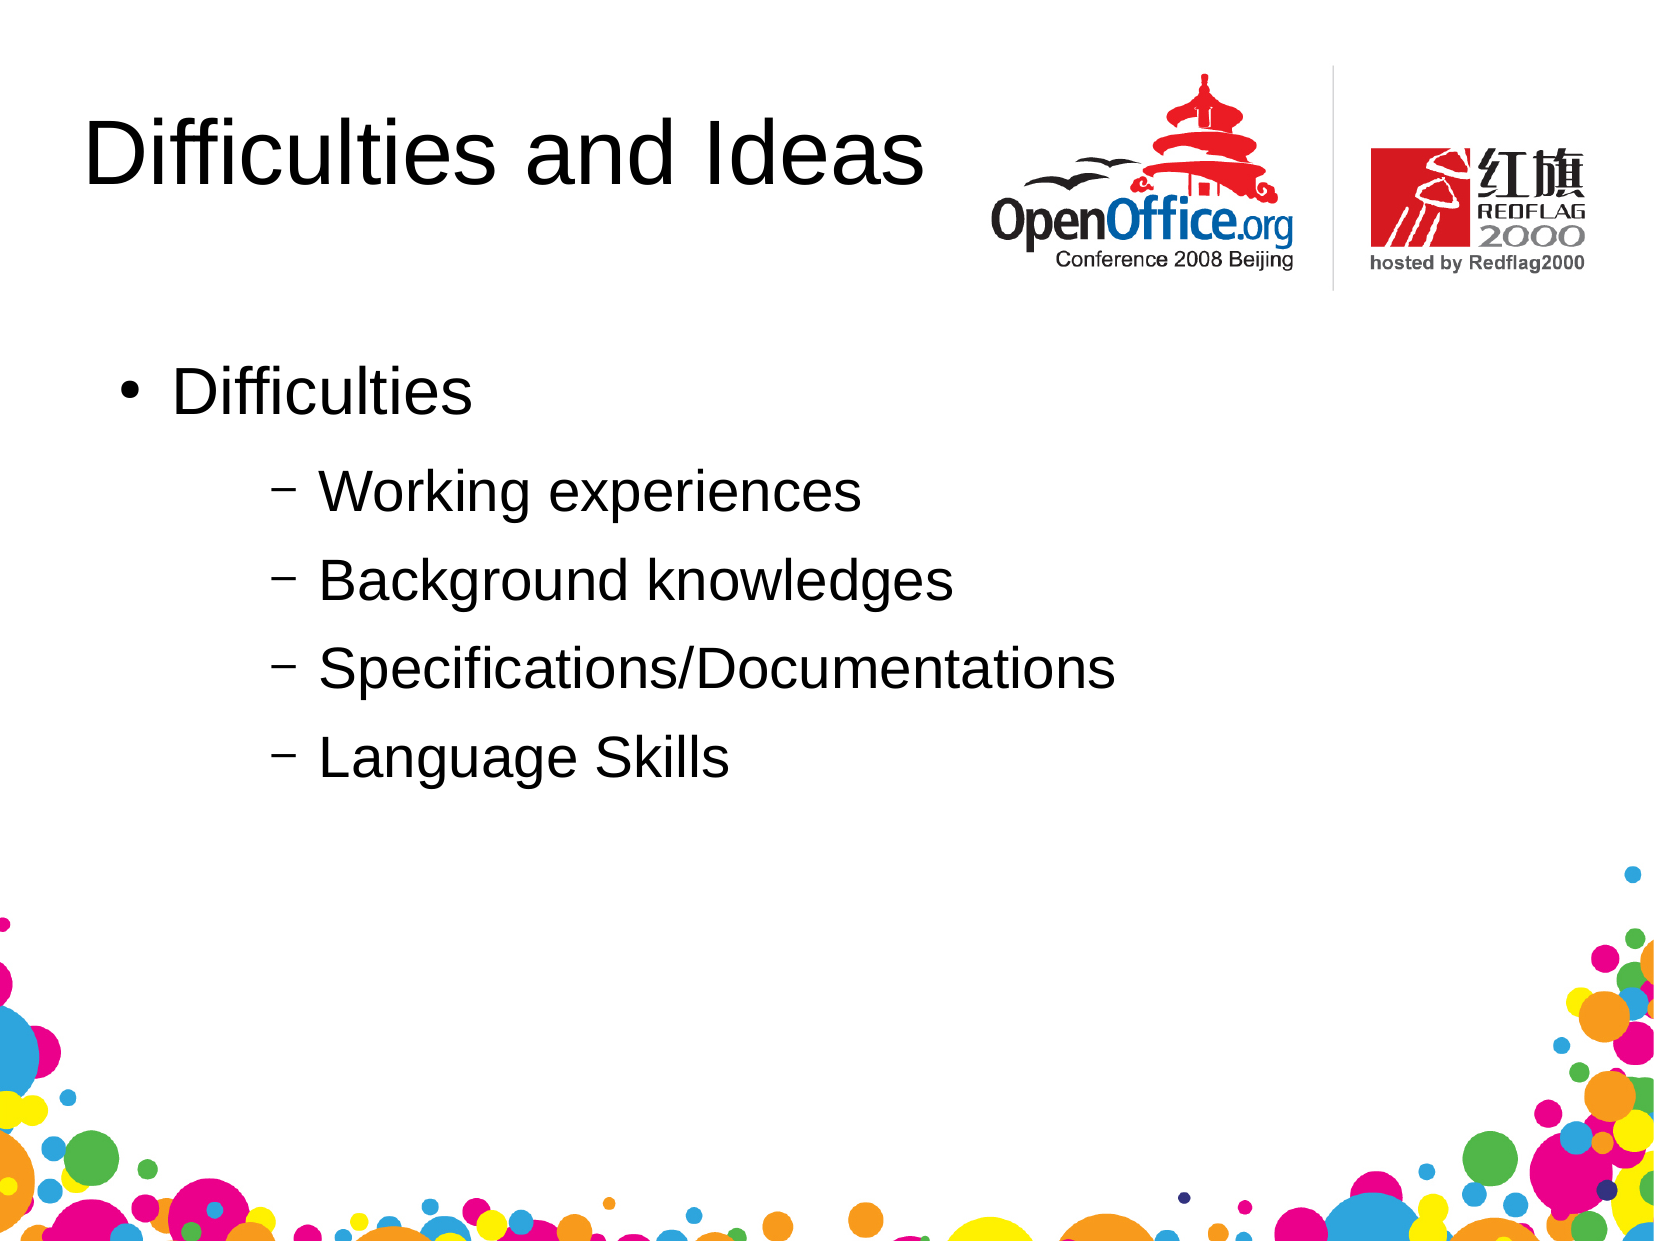

# Difficulties and Ideas
Difficulties
Working experiences
Background knowledges
Specifications/Documentations
Language Skills